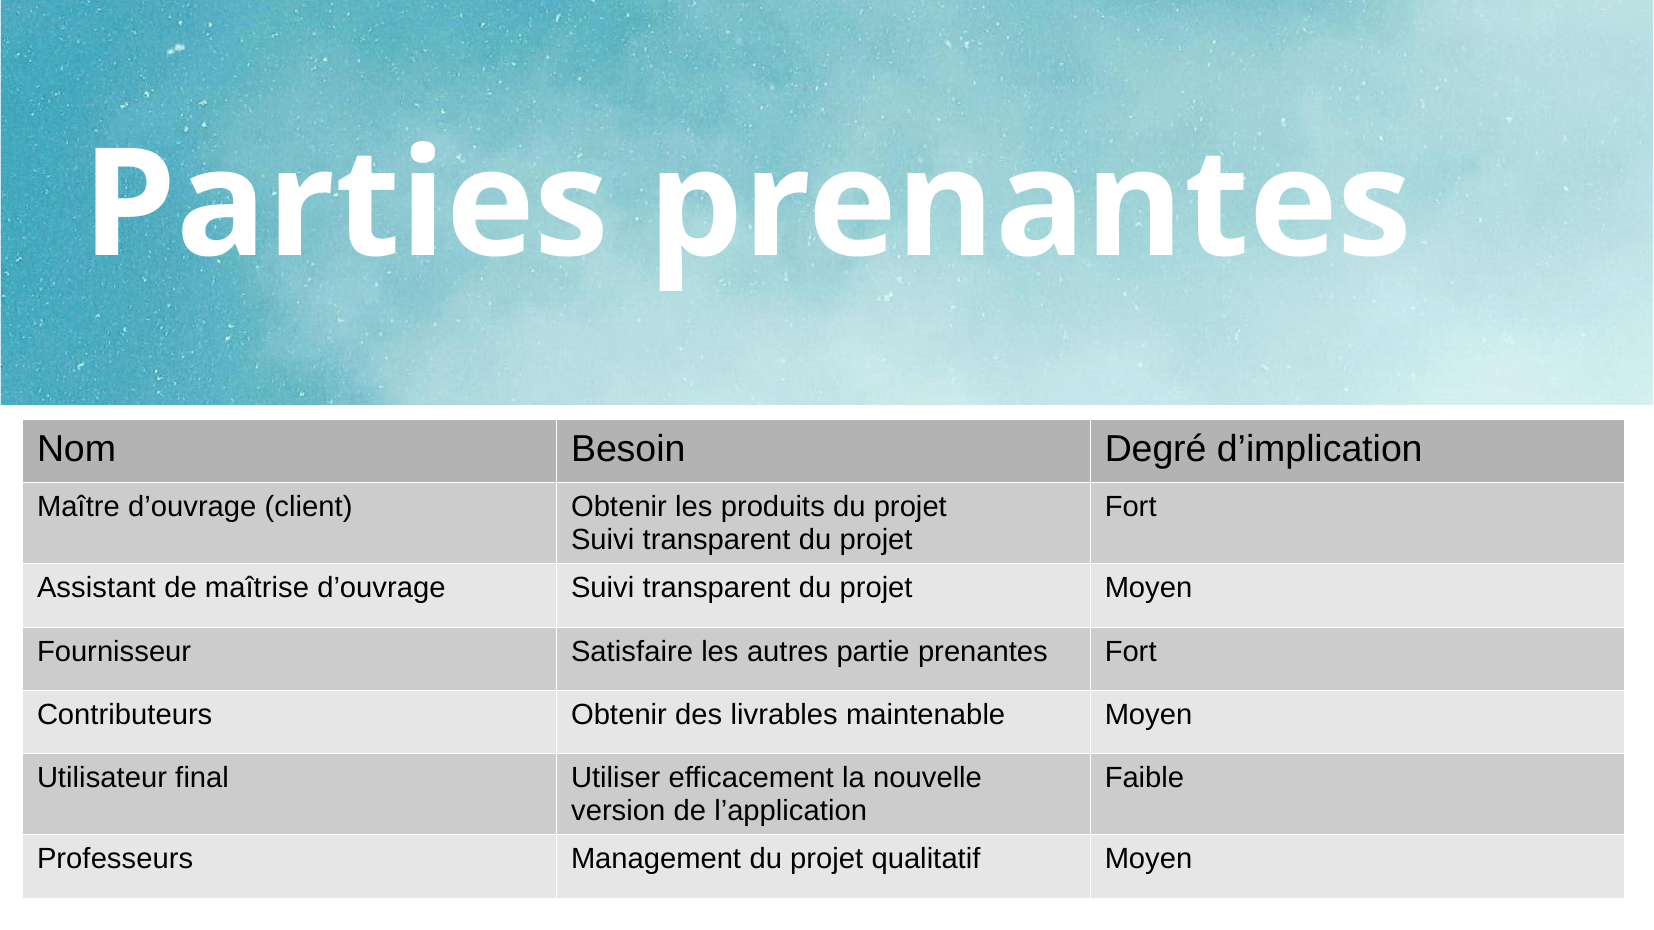

# Parties prenantes
| Nom | Besoin | Degré d’implication |
| --- | --- | --- |
| Maître d’ouvrage (client) | Obtenir les produits du projet Suivi transparent du projet | Fort |
| Assistant de maîtrise d’ouvrage | Suivi transparent du projet | Moyen |
| Fournisseur | Satisfaire les autres partie prenantes | Fort |
| Contributeurs | Obtenir des livrables maintenable | Moyen |
| Utilisateur final | Utiliser efficacement la nouvelle version de l’application | Faible |
| Professeurs | Management du projet qualitatif | Moyen |